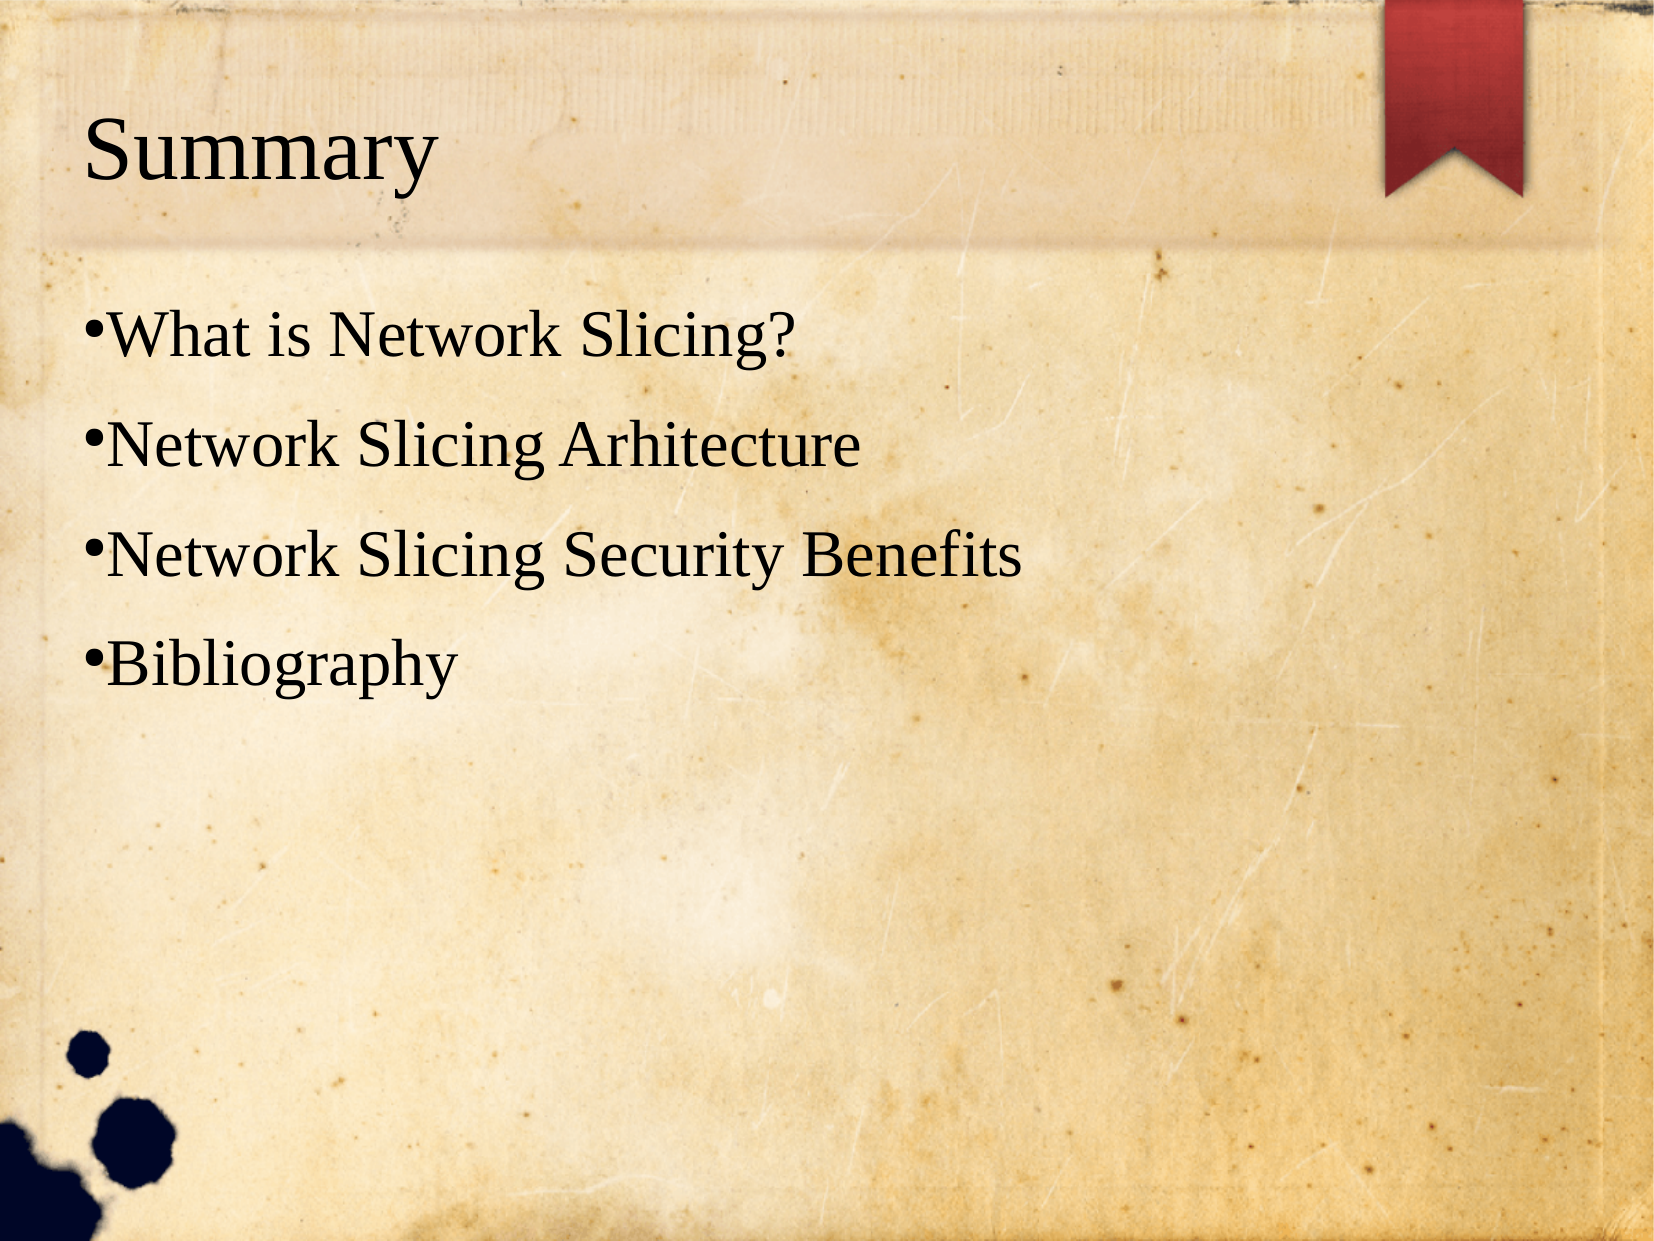

# Summary
What is Network Slicing?
Network Slicing Arhitecture
Network Slicing Security Benefits
Bibliography